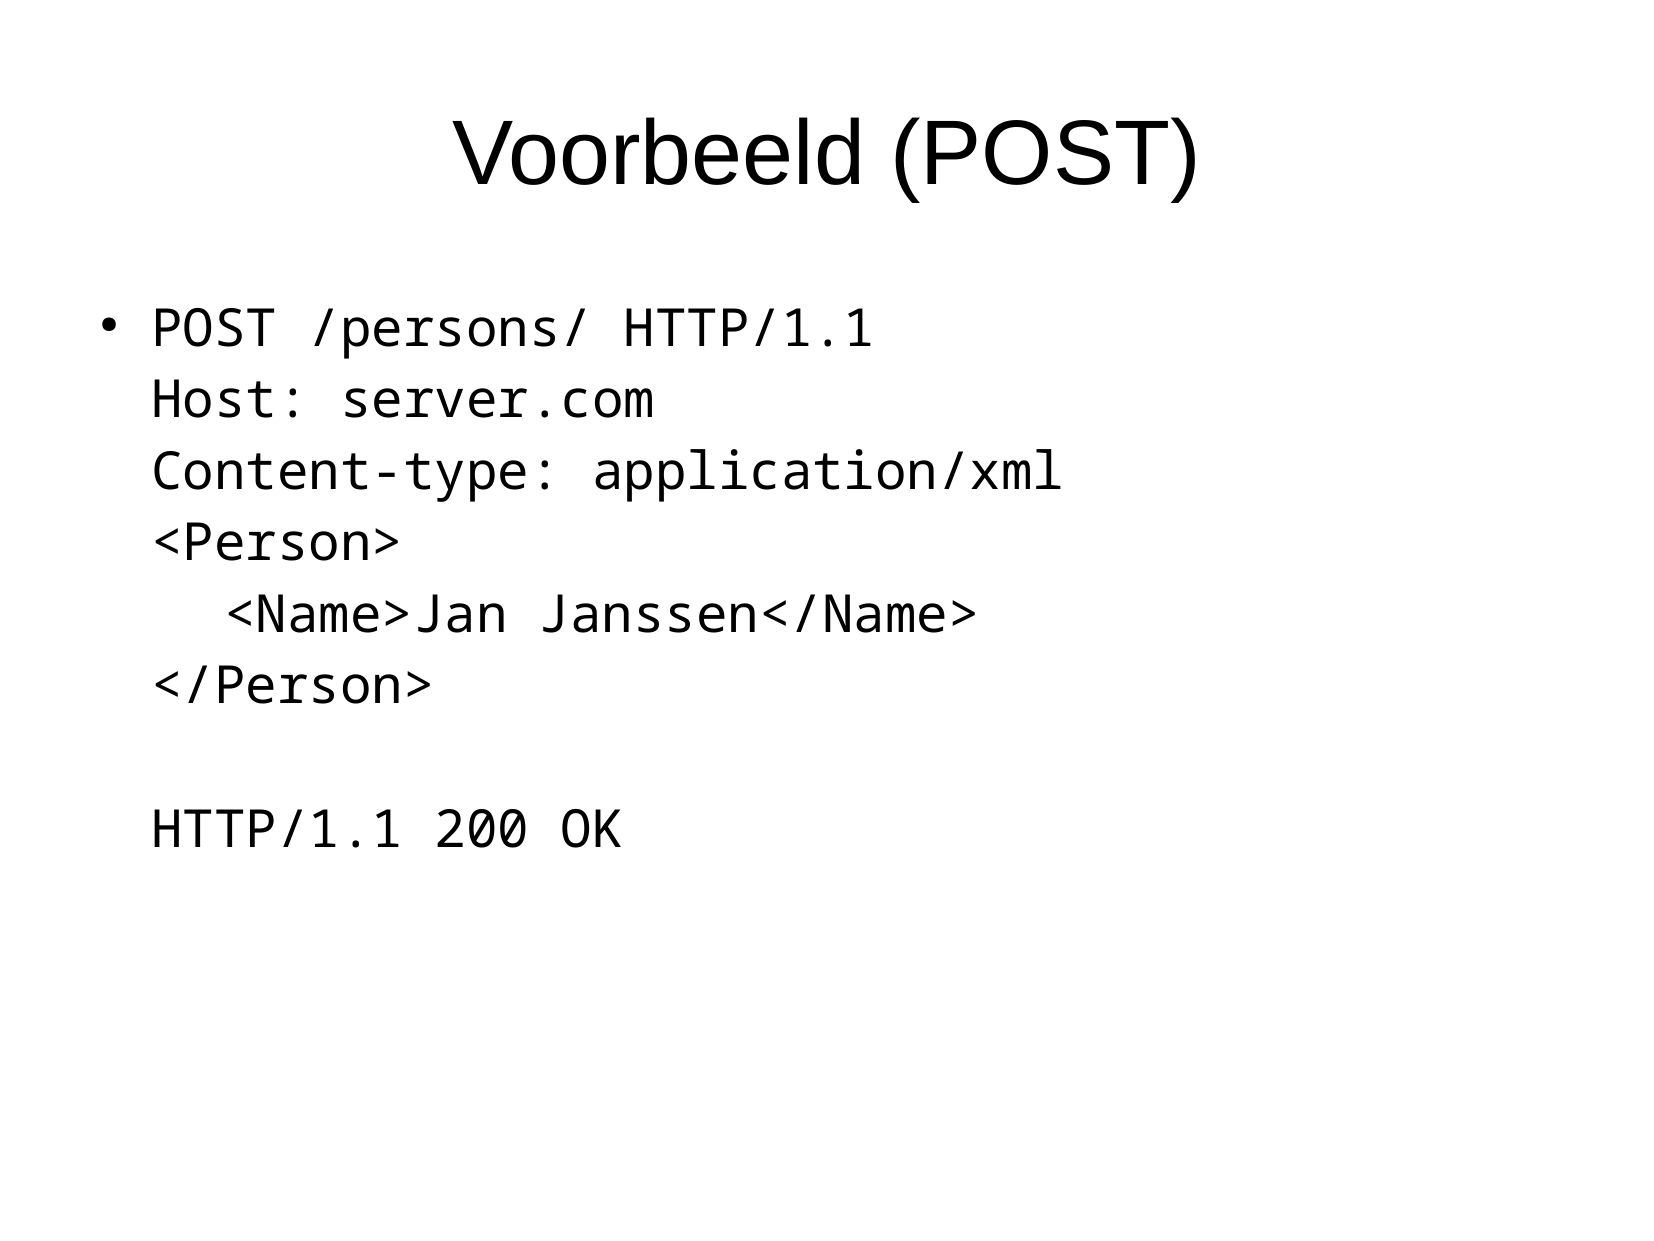

# Voorbeeld (POST)
POST /persons/ HTTP/1.1
Host: server.com
Content-type: application/xml
<Person>
	<Name>Jan Janssen</Name>
</Person>
HTTP/1.1 200 OK